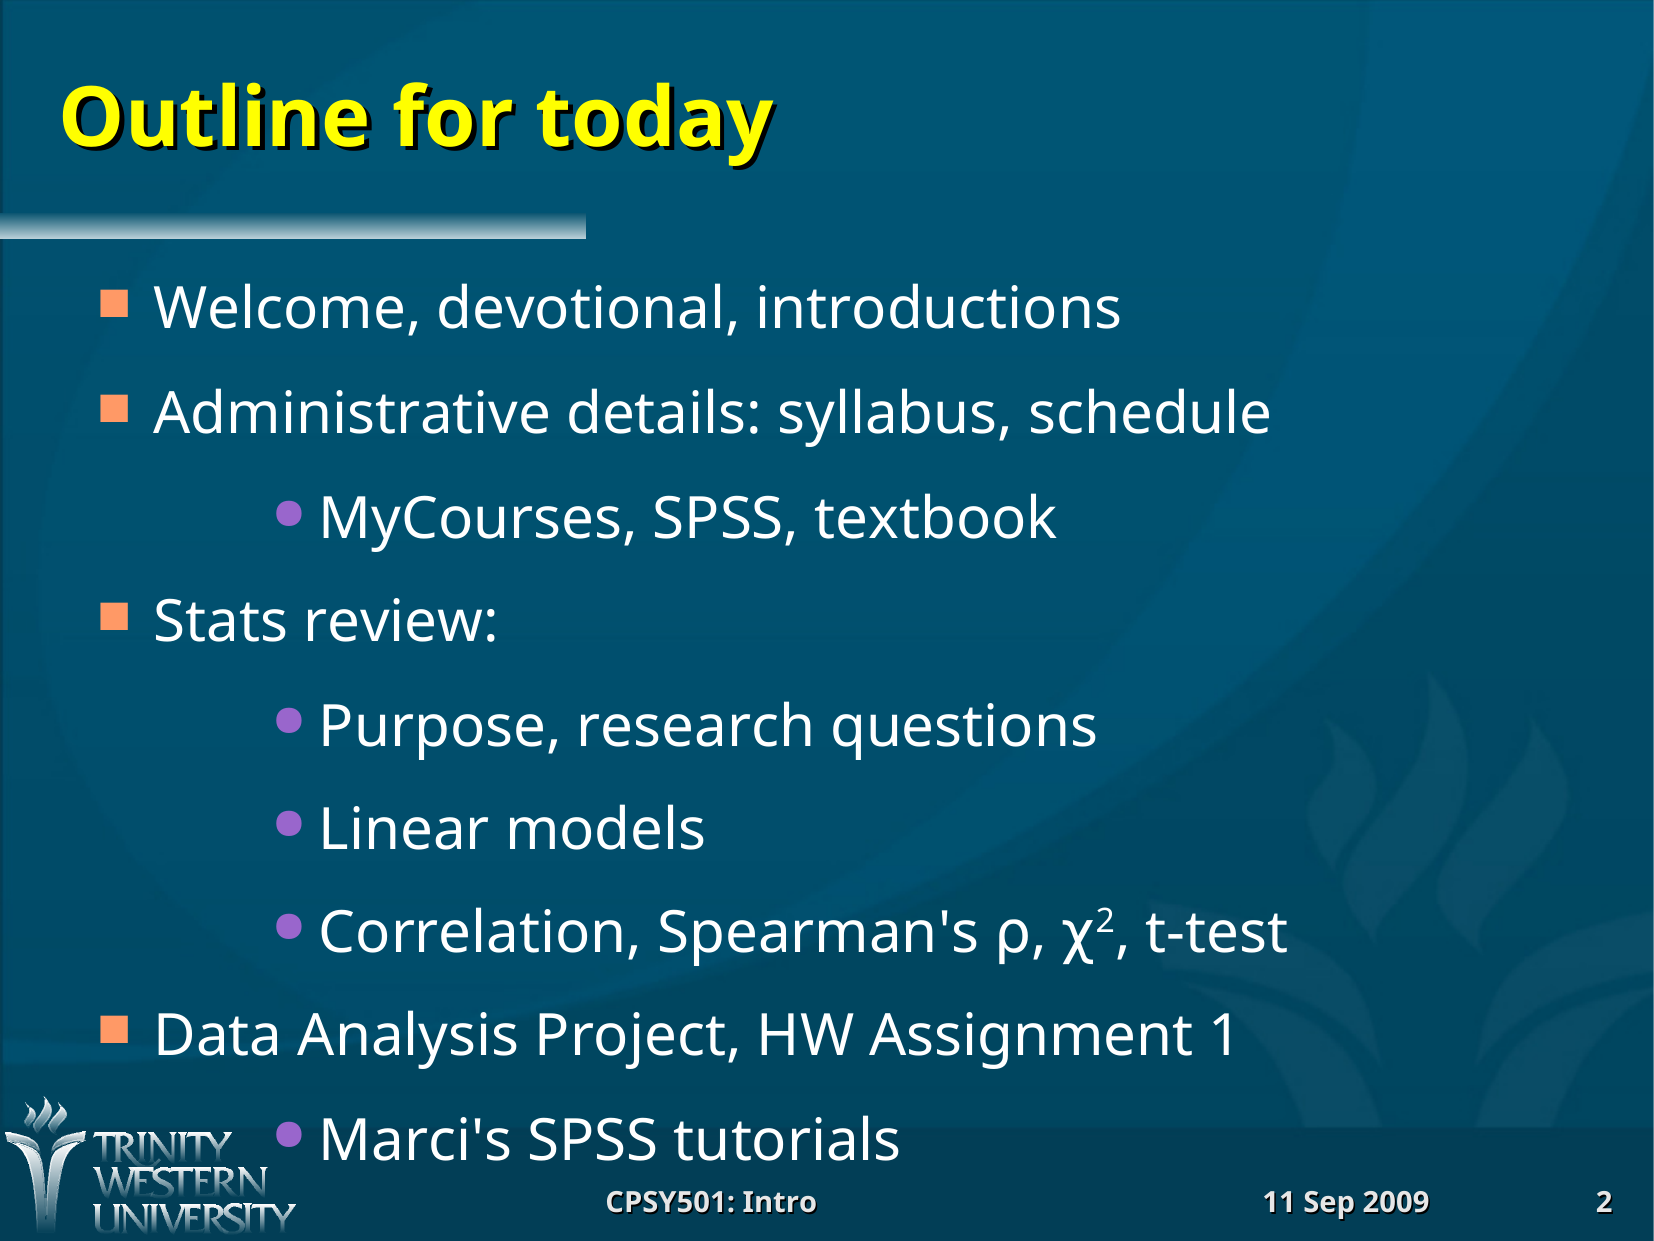

# Outline for today
Welcome, devotional, introductions
Administrative details: syllabus, schedule
MyCourses, SPSS, textbook
Stats review:
Purpose, research questions
Linear models
Correlation, Spearman's ρ, χ2, t-test
Data Analysis Project, HW Assignment 1
Marci's SPSS tutorials
CPSY501: Intro
11 Sep 2009
2